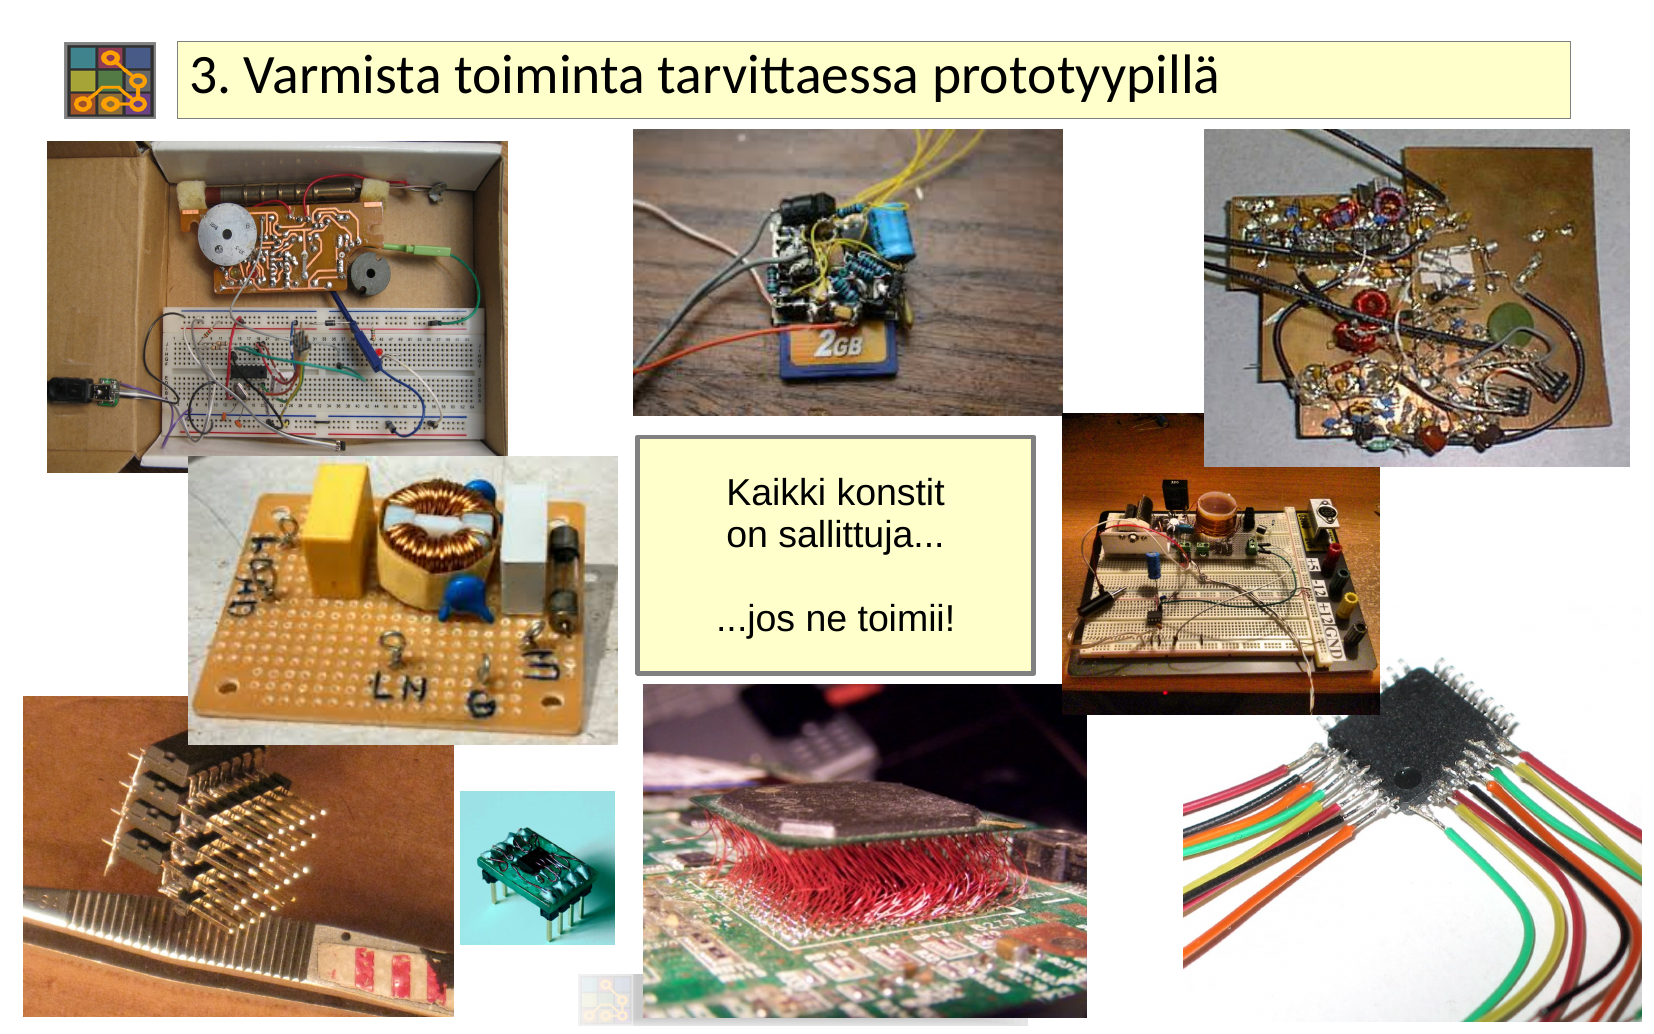

# 3. Varmista toiminta tarvittaessa prototyypillä
Kaikki konstit
on sallittuja...
...jos ne toimii!